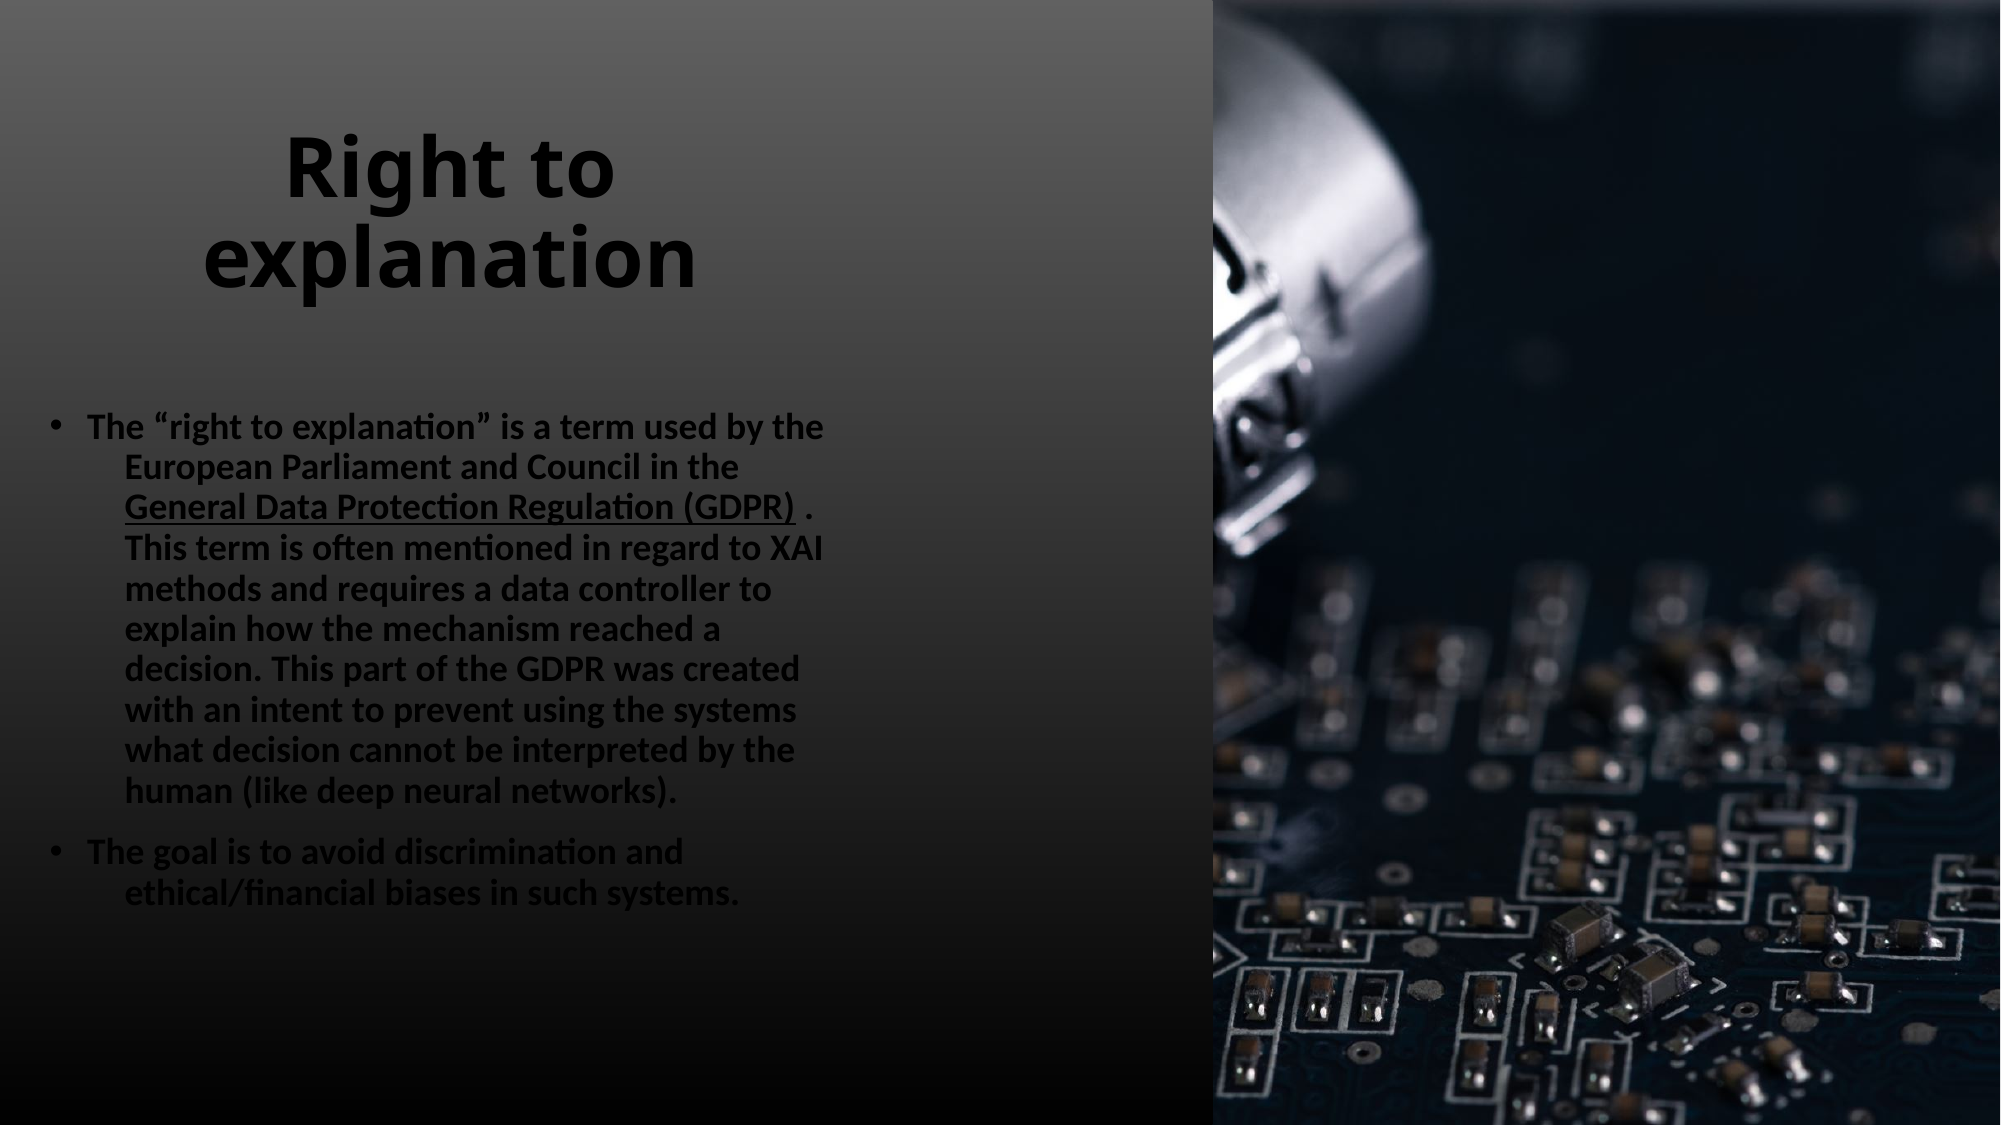

# Right to explanation
The “right to explanation” is a term used by the European Parliament and Council in the General Data Protection Regulation (GDPR) . This term is often mentioned in regard to XAI methods and requires a data controller to explain how the mechanism reached a decision. This part of the GDPR was created with an intent to prevent using the systems what decision cannot be interpreted by the human (like deep neural networks).
The goal is to avoid discrimination and ethical/financial biases in such systems.